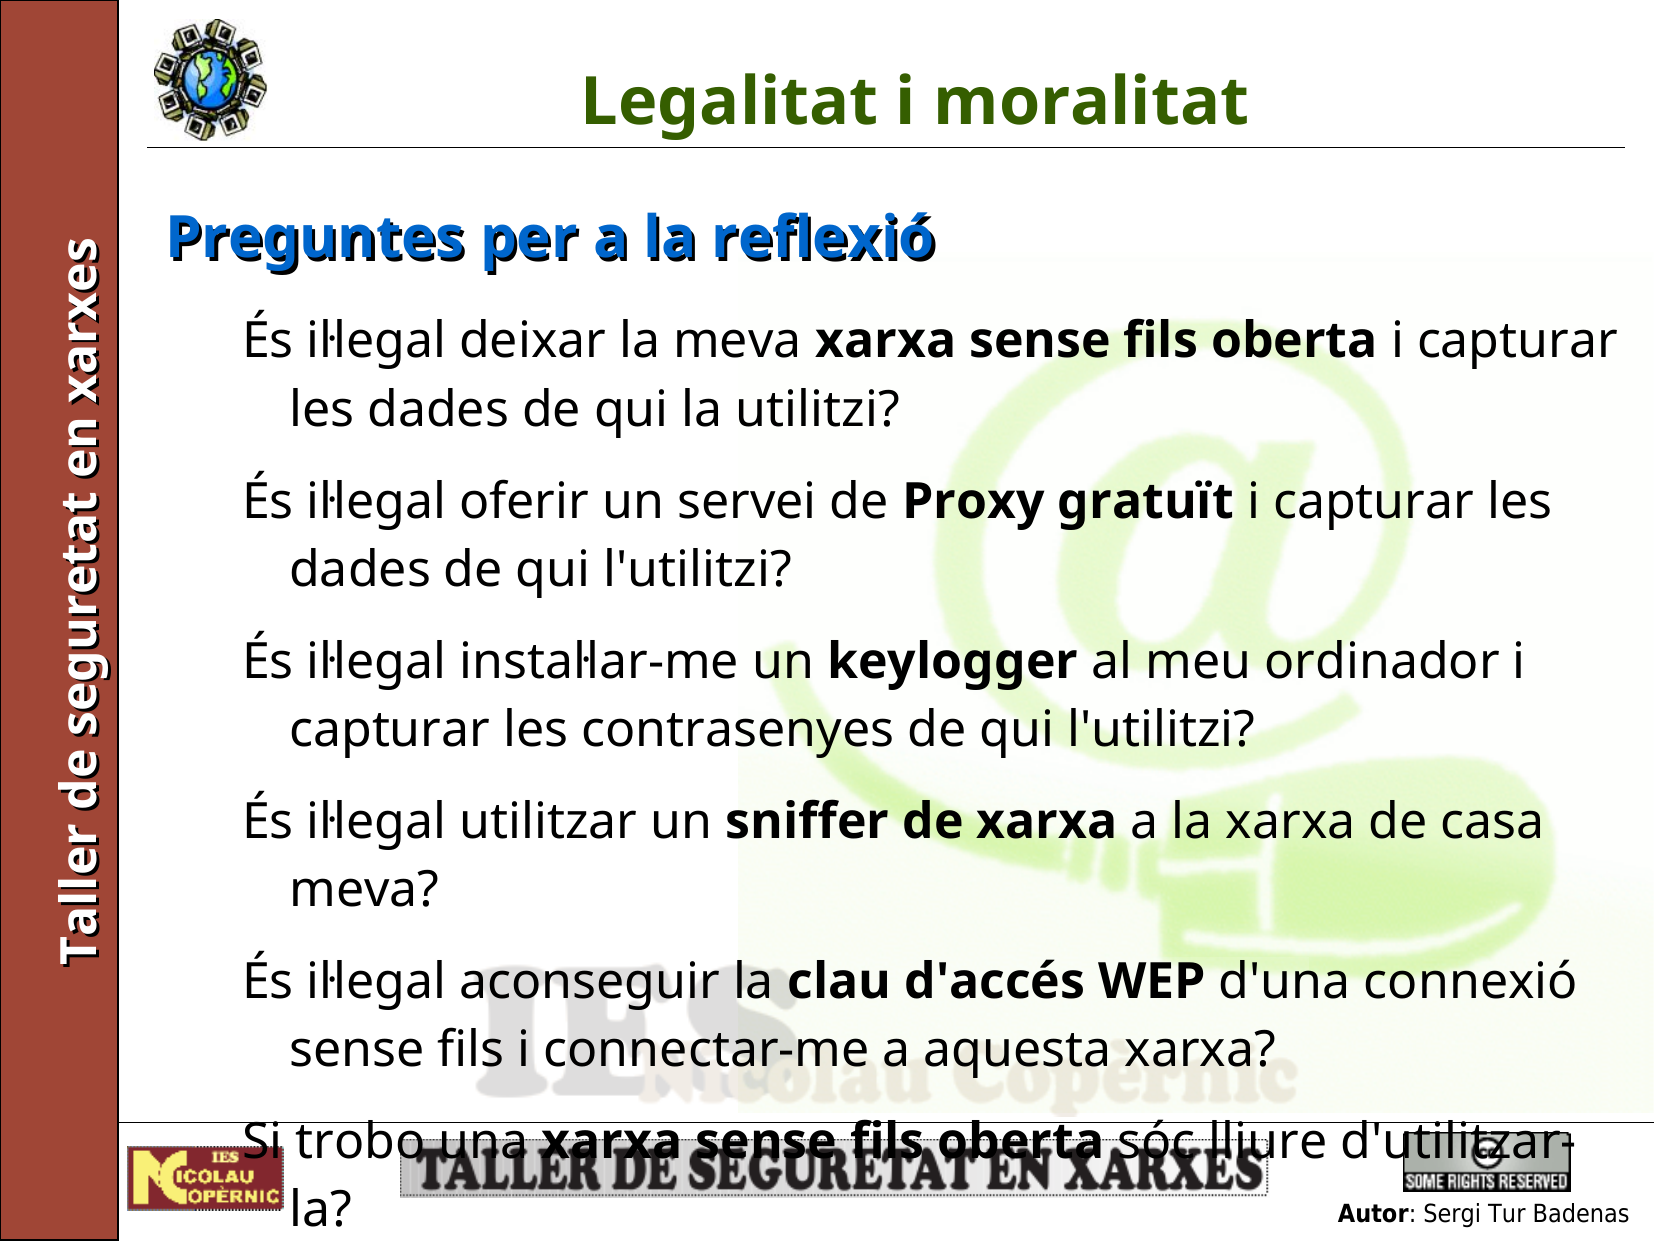

# Legalitat i moralitat
Preguntes per a la reflexió
És il·legal deixar la meva xarxa sense fils oberta i capturar les dades de qui la utilitzi?
És il·legal oferir un servei de Proxy gratuït i capturar les dades de qui l'utilitzi?
És il·legal instal·lar-me un keylogger al meu ordinador i capturar les contrasenyes de qui l'utilitzi?
És il·legal utilitzar un sniffer de xarxa a la xarxa de casa meva?
És il·legal aconseguir la clau d'accés WEP d'una connexió sense fils i connectar-me a aquesta xarxa?
Si trobo una xarxa sense fils oberta sóc lliure d'utilitzar-la?
Segurament el que no hauria de ser legal és el mal ús de les dades obtingudes